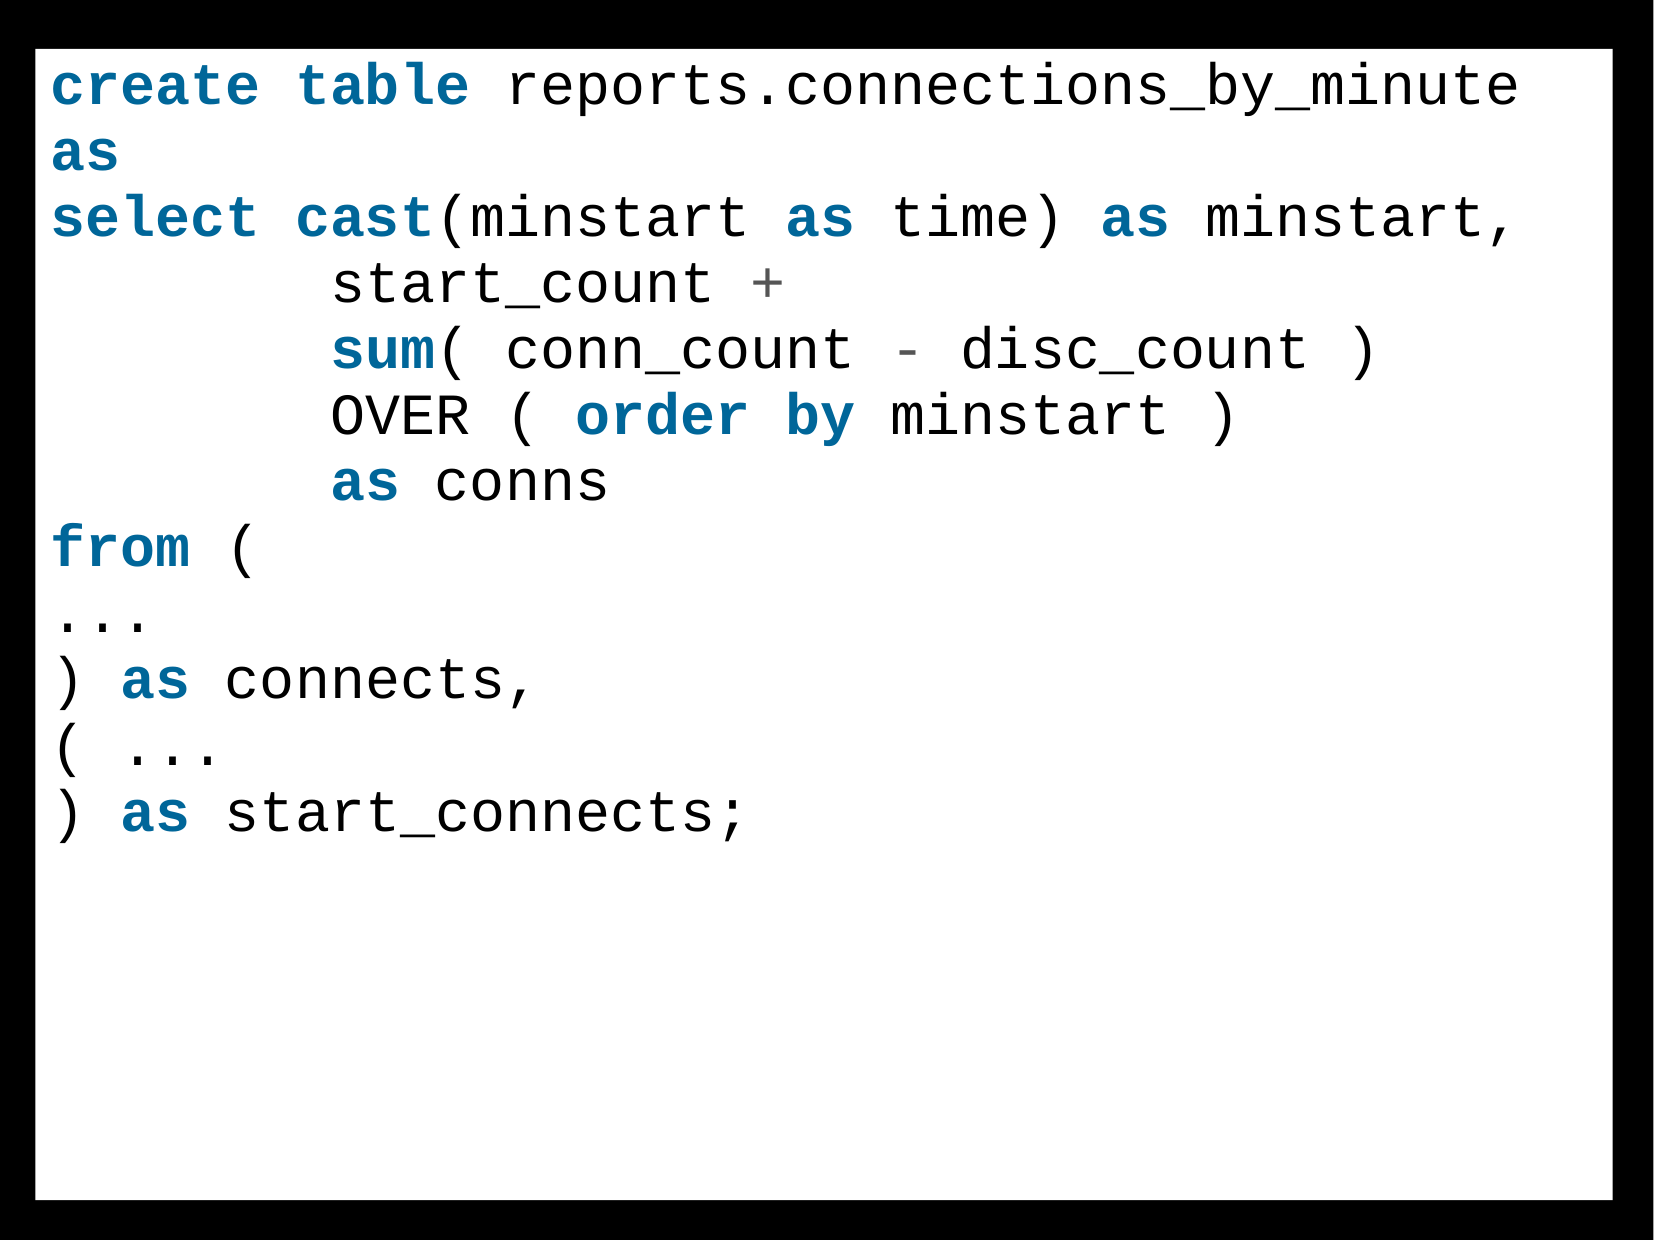

create table reports.connections_by_minute as
select cast(minstart as time) as minstart,
 start_count +
 sum( conn_count - disc_count )
 OVER ( order by minstart )
 as conns
from (
...
) as connects,
( ...
) as start_connects;